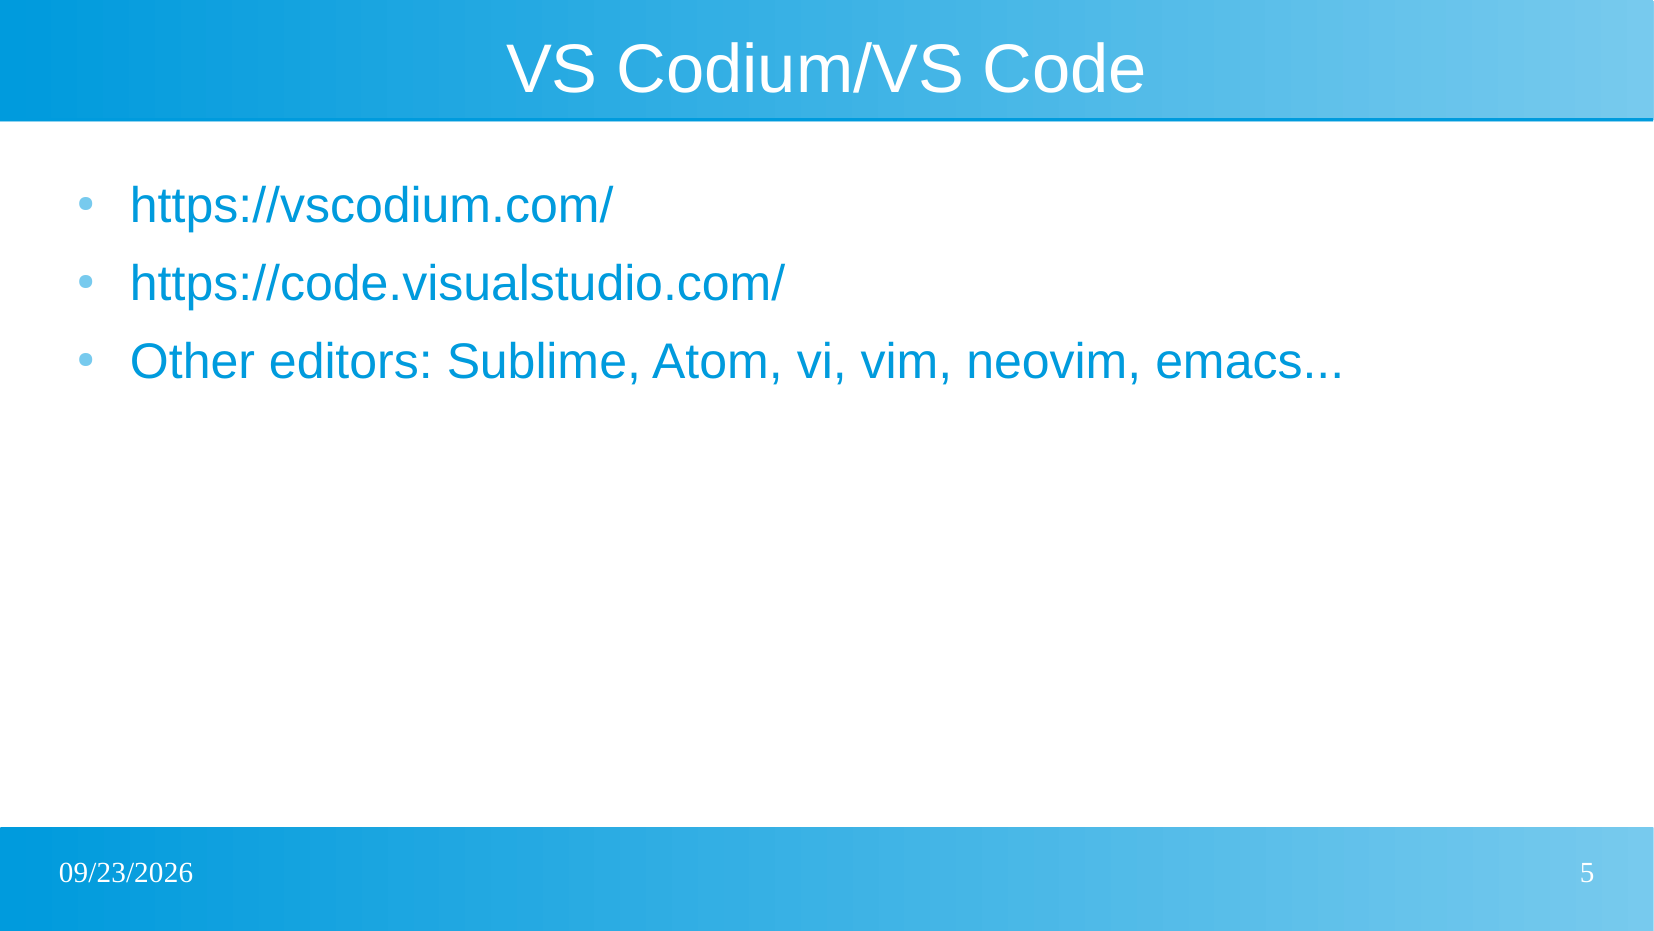

# VS Codium/VS Code
https://vscodium.com/
https://code.visualstudio.com/
Other editors: Sublime, Atom, vi, vim, neovim, emacs...
5